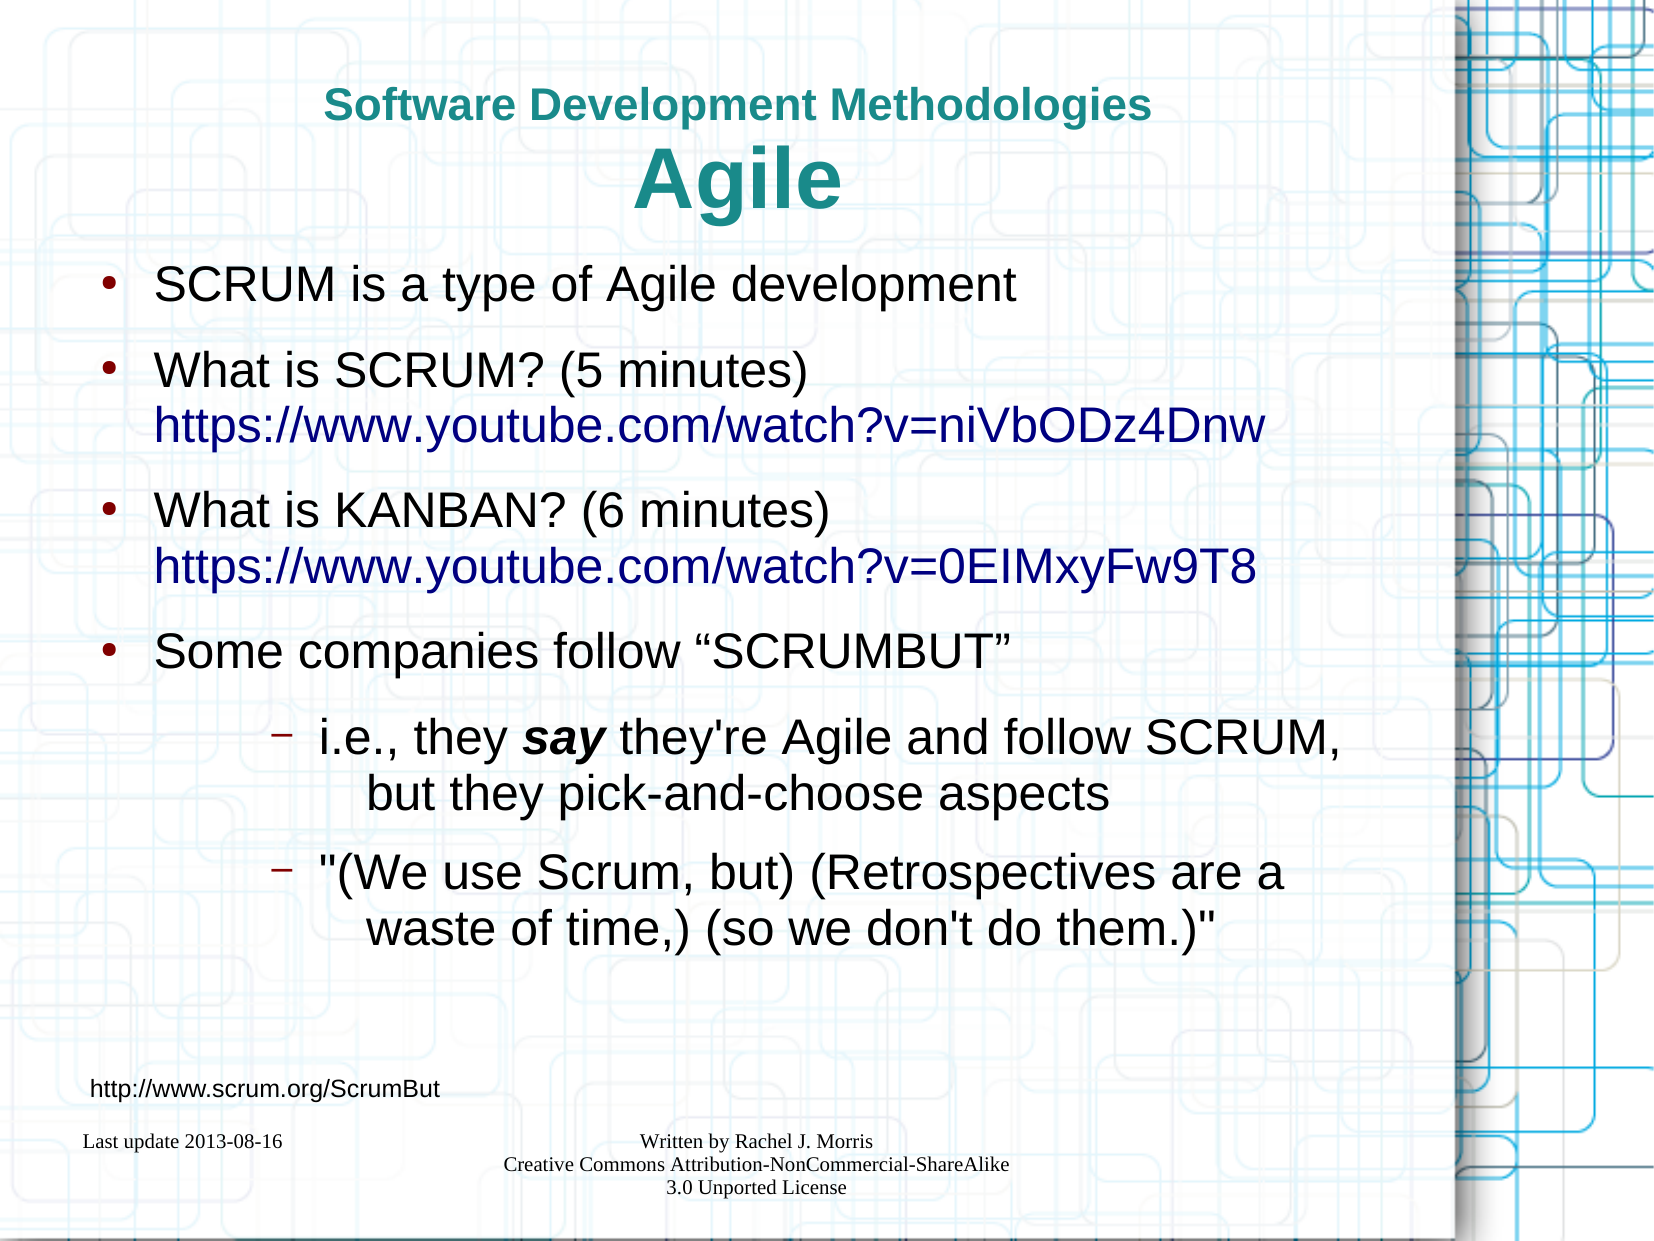

# Software Development Methodologies Agile
SCRUM is a type of Agile development
What is SCRUM? (5 minutes)
https://www.youtube.com/watch?v=niVbODz4Dnw
What is KANBAN? (6 minutes)
https://www.youtube.com/watch?v=0EIMxyFw9T8
Some companies follow “SCRUMBUT”
i.e., they say they're Agile and follow SCRUM, but they pick-and-choose aspects
"(We use Scrum, but) (Retrospectives are a waste of time,) (so we don't do them.)"
http://www.scrum.org/ScrumBut